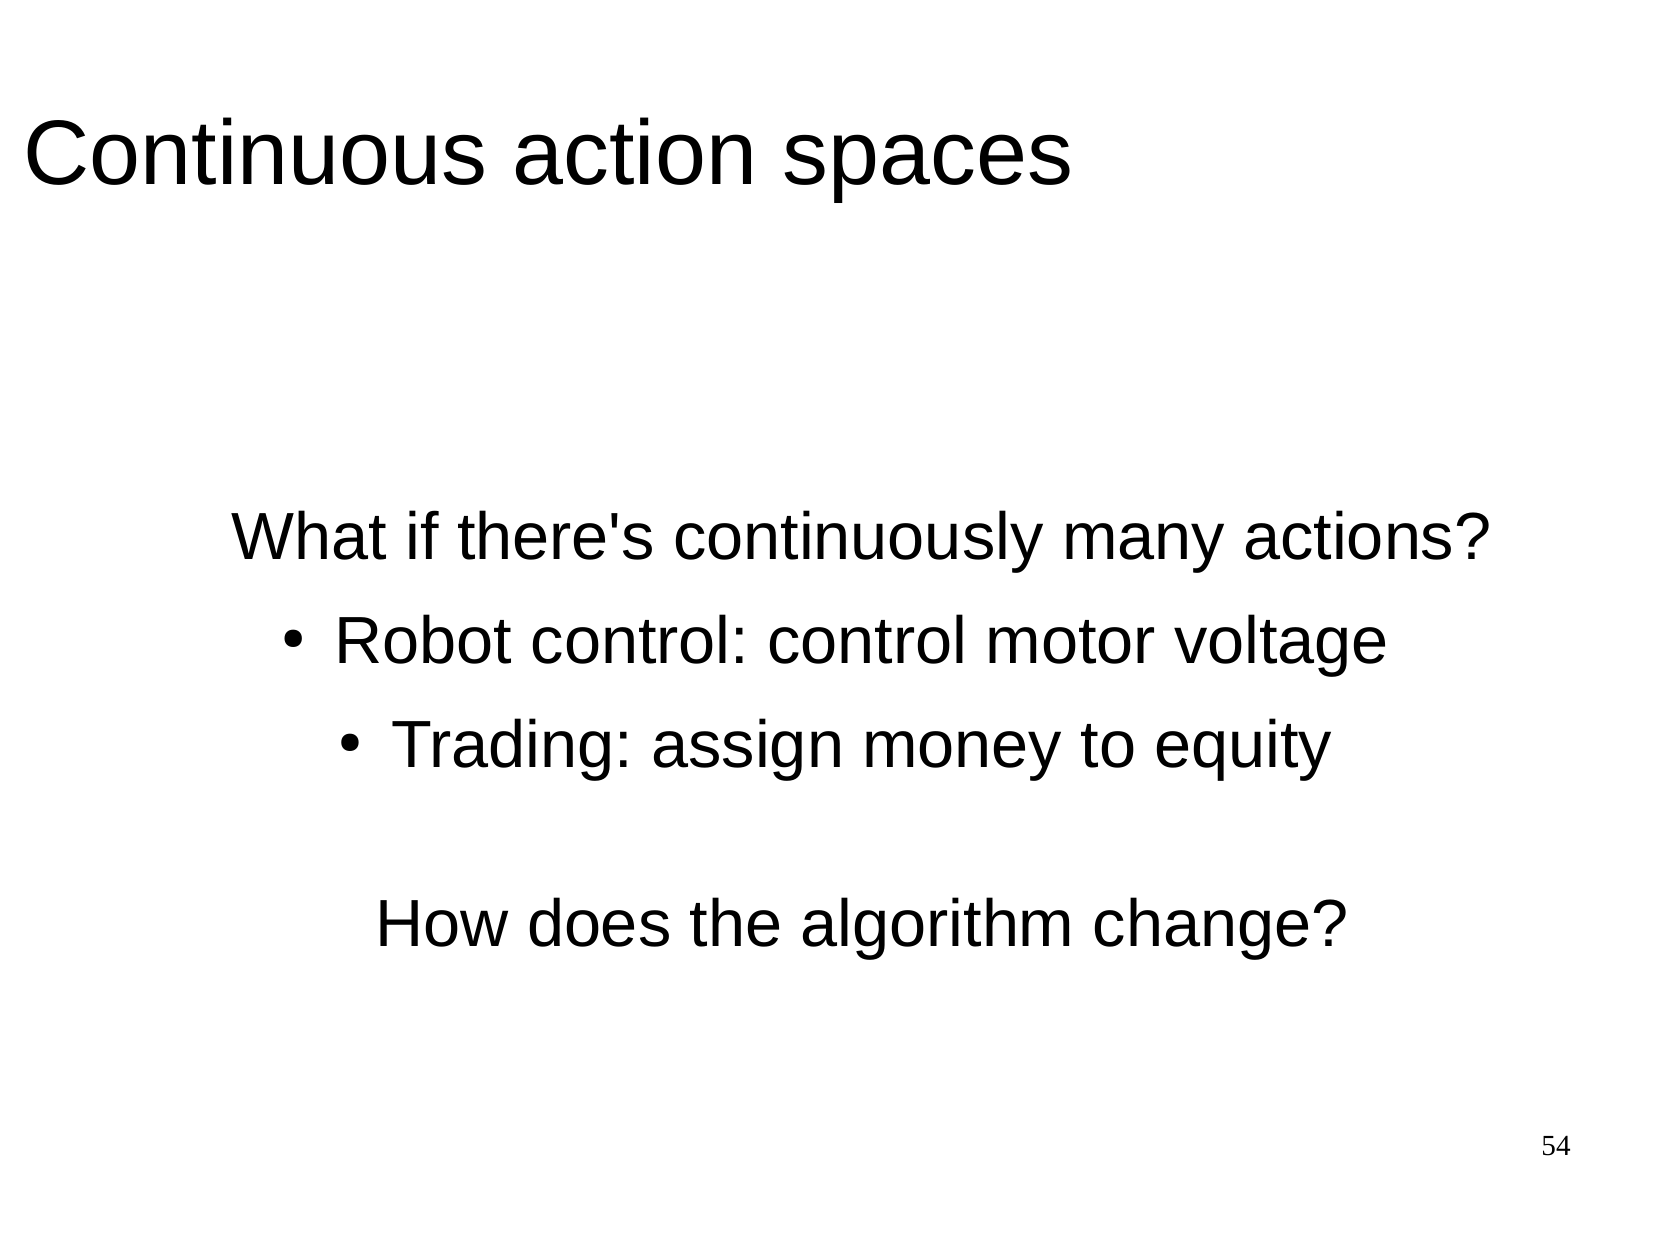

# Continuous action spaces
What if there's continuously many actions?
Robot control: control motor voltage
Trading: assign money to equity
How does the algorithm change?
54